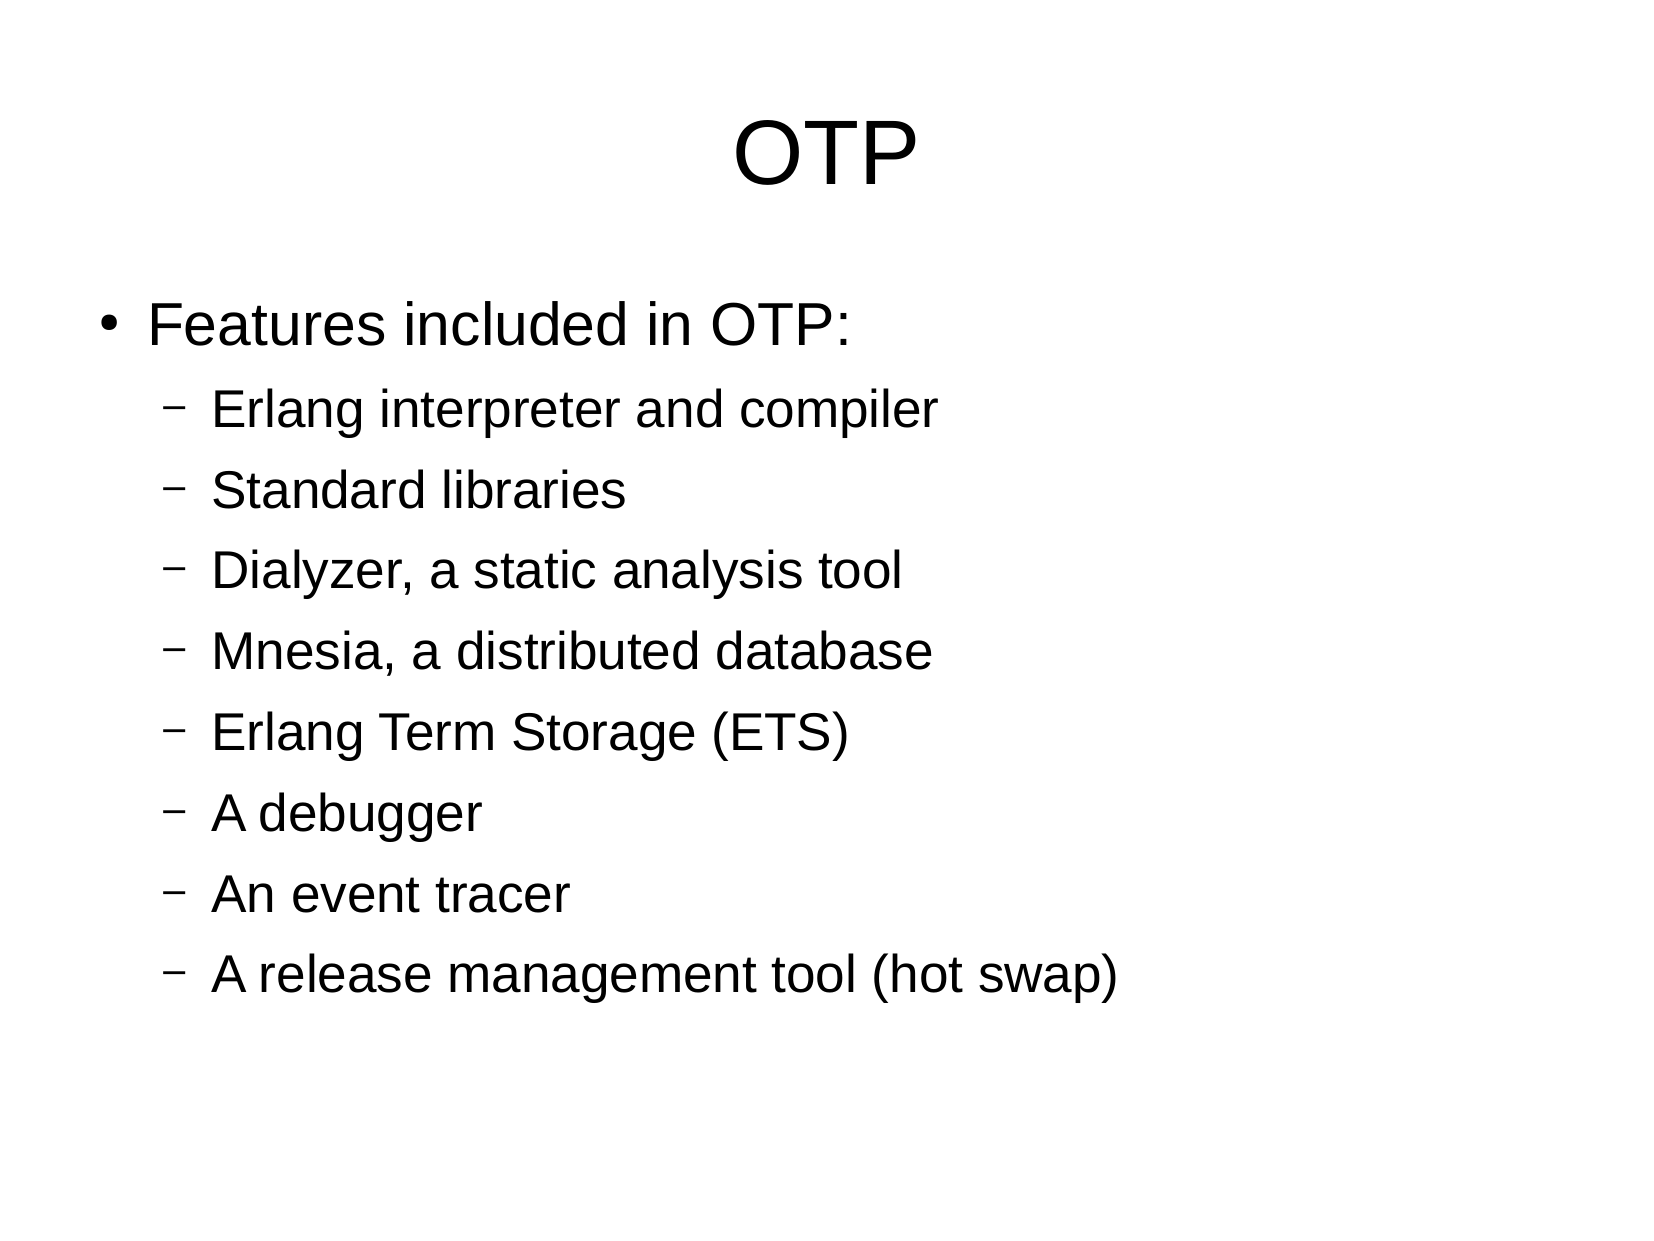

# OTP
Features included in OTP:
Erlang interpreter and compiler
Standard libraries
Dialyzer, a static analysis tool
Mnesia, a distributed database
Erlang Term Storage (ETS)
A debugger
An event tracer
A release management tool (hot swap)